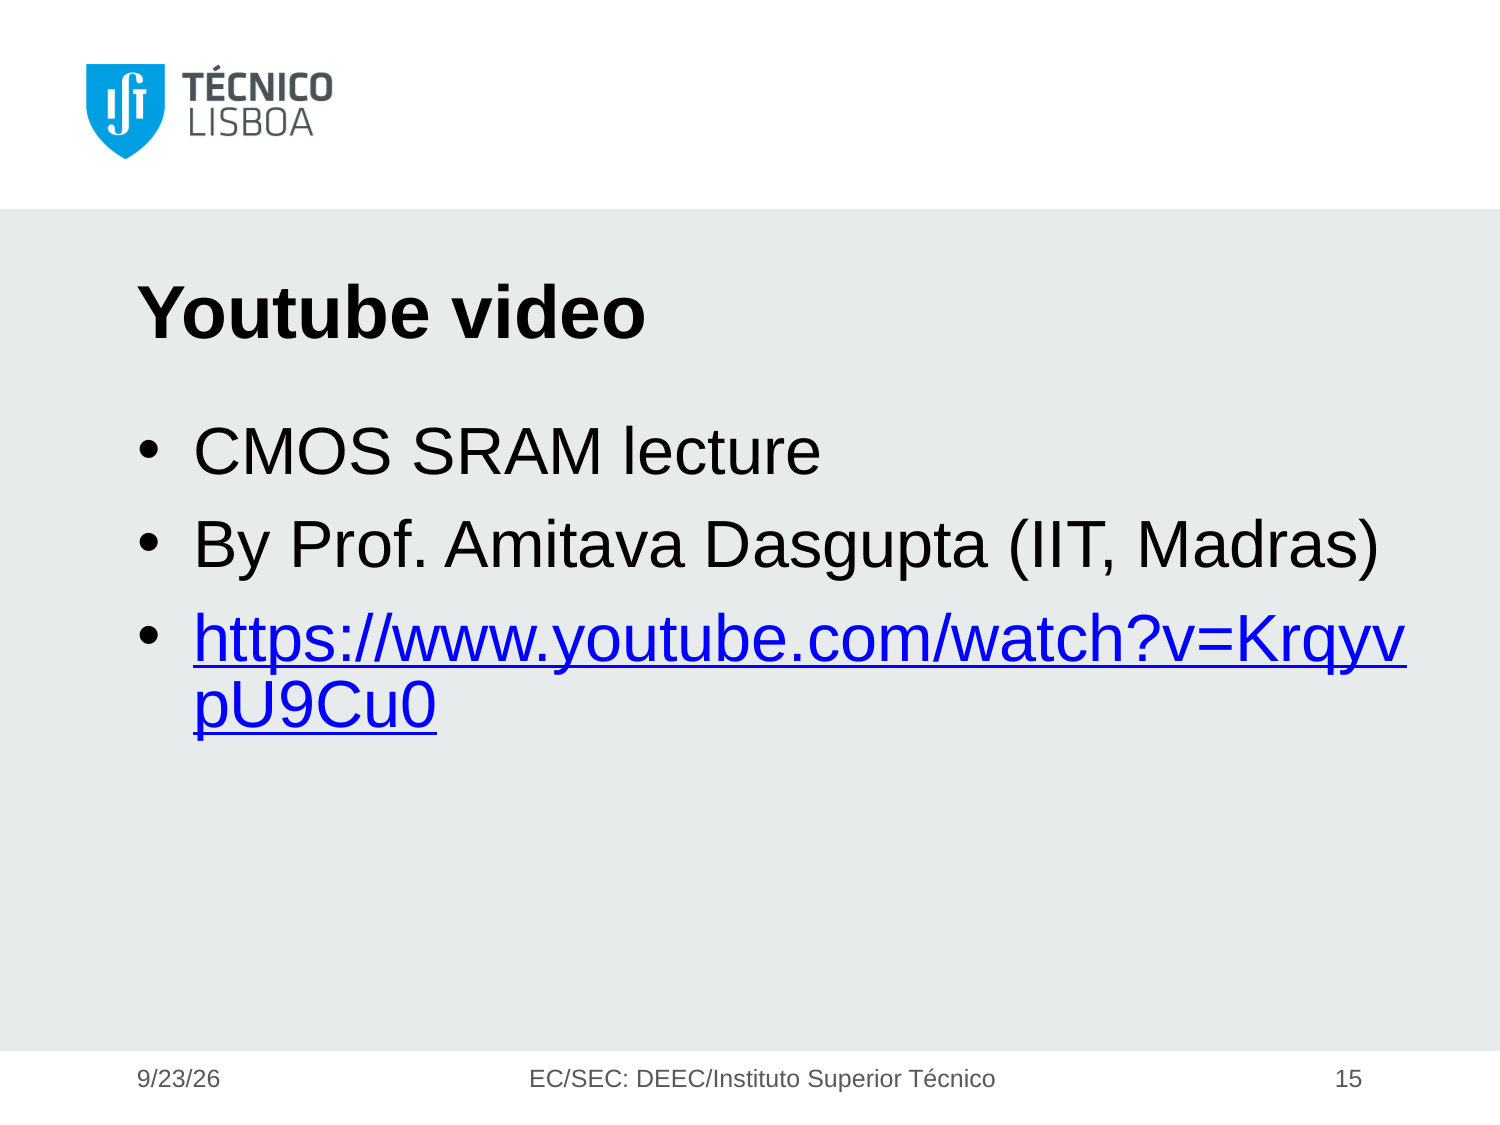

# Youtube video
CMOS SRAM lecture
By Prof. Amitava Dasgupta (IIT, Madras)
https://www.youtube.com/watch?v=KrqyvpU9Cu0
EC/SEC: DEEC/Instituto Superior Técnico